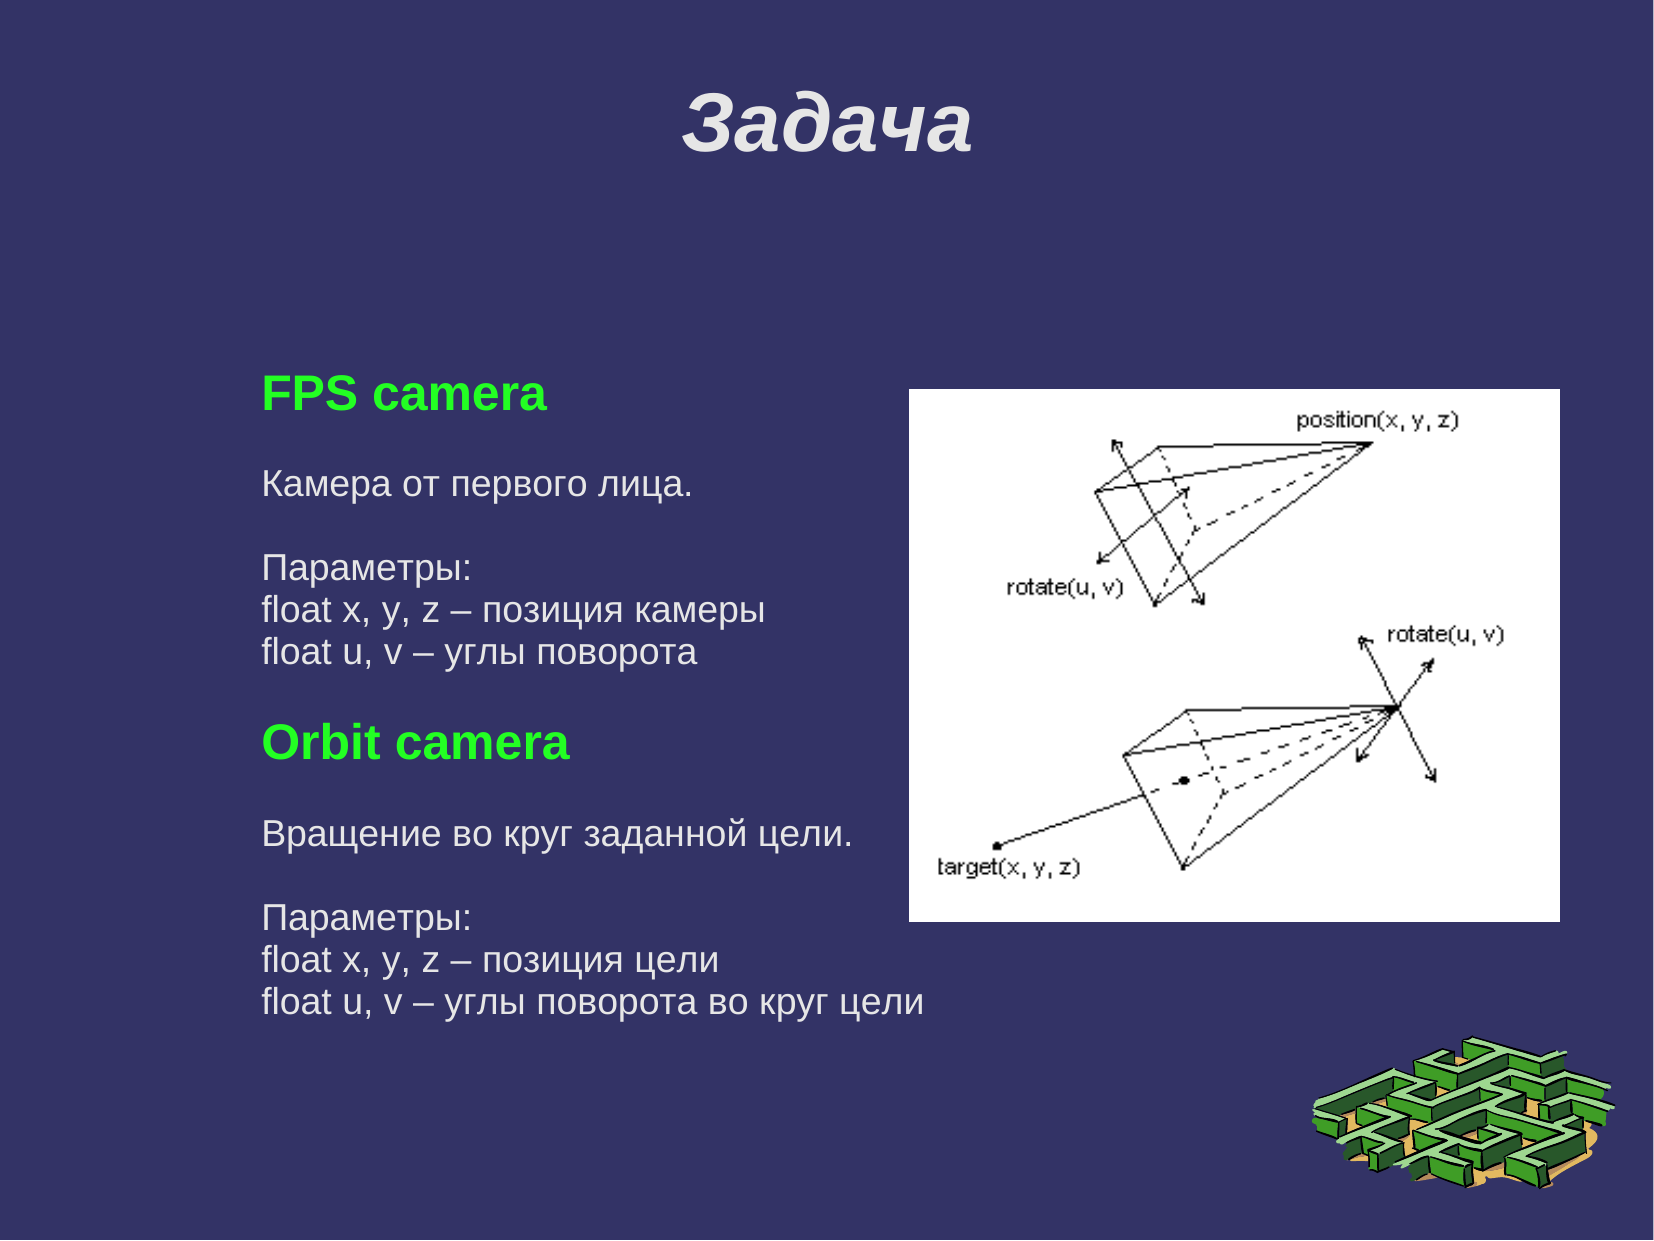

# Задача
FPS camera
Камера от первого лица.
Параметры:
float x, y, z – позиция камеры
float u, v – углы поворота
Orbit camera
Вращение во круг заданной цели.
Параметры:
float x, y, z – позиция цели
float u, v – углы поворота во круг цели